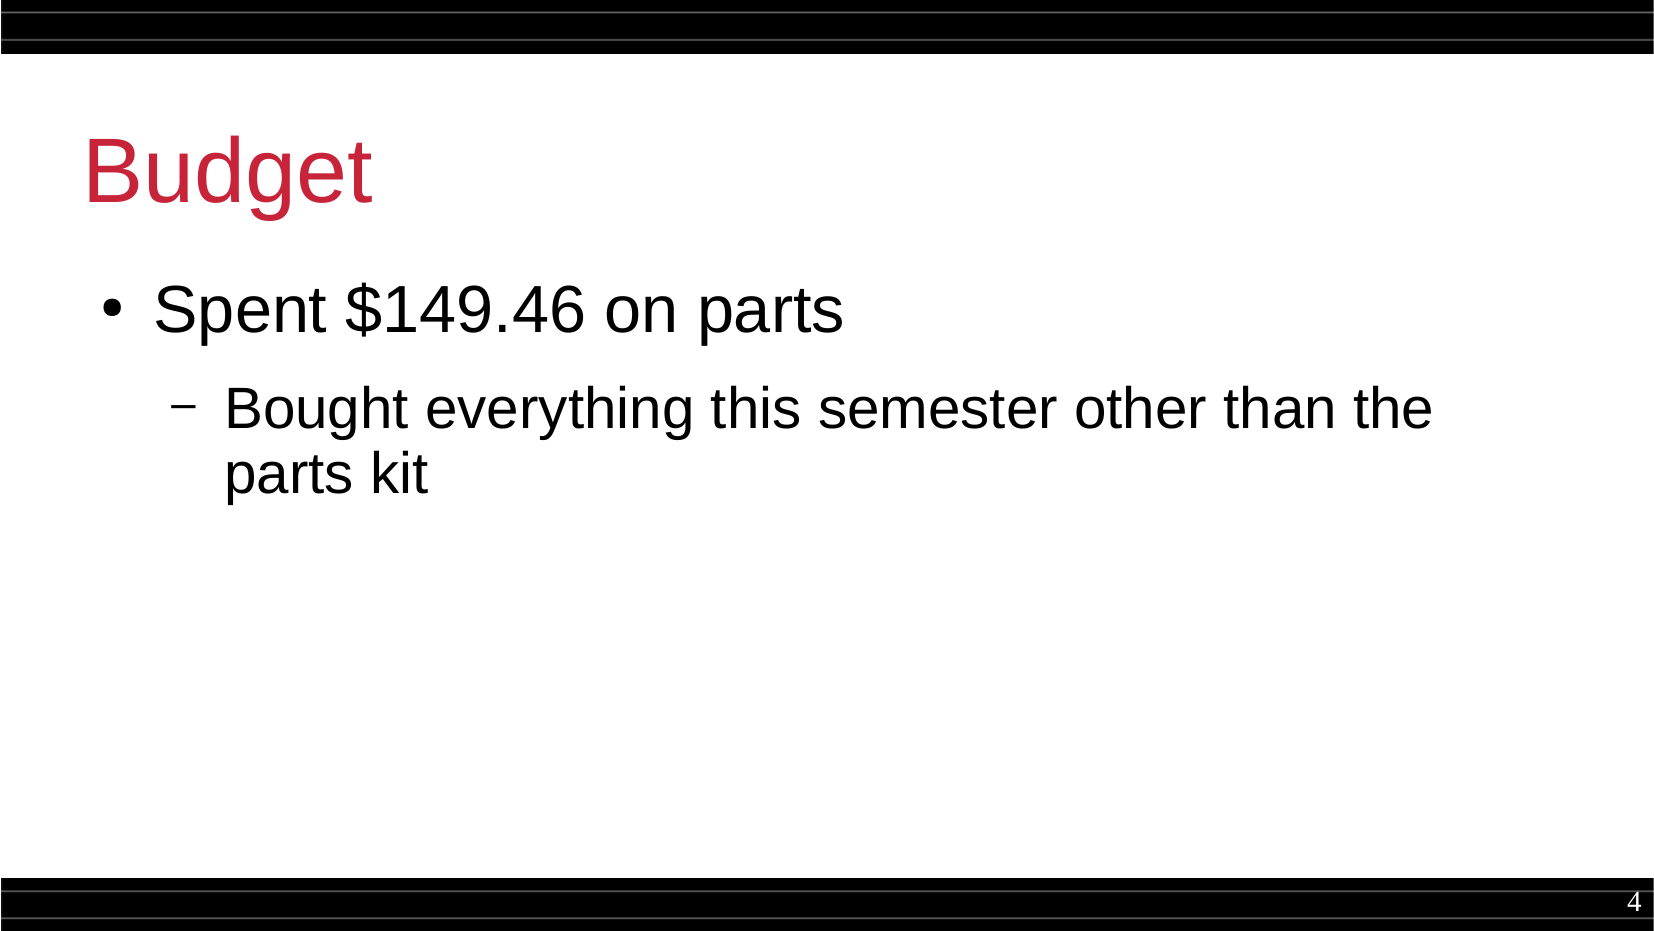

# Budget
Spent $149.46 on parts
Bought everything this semester other than the parts kit